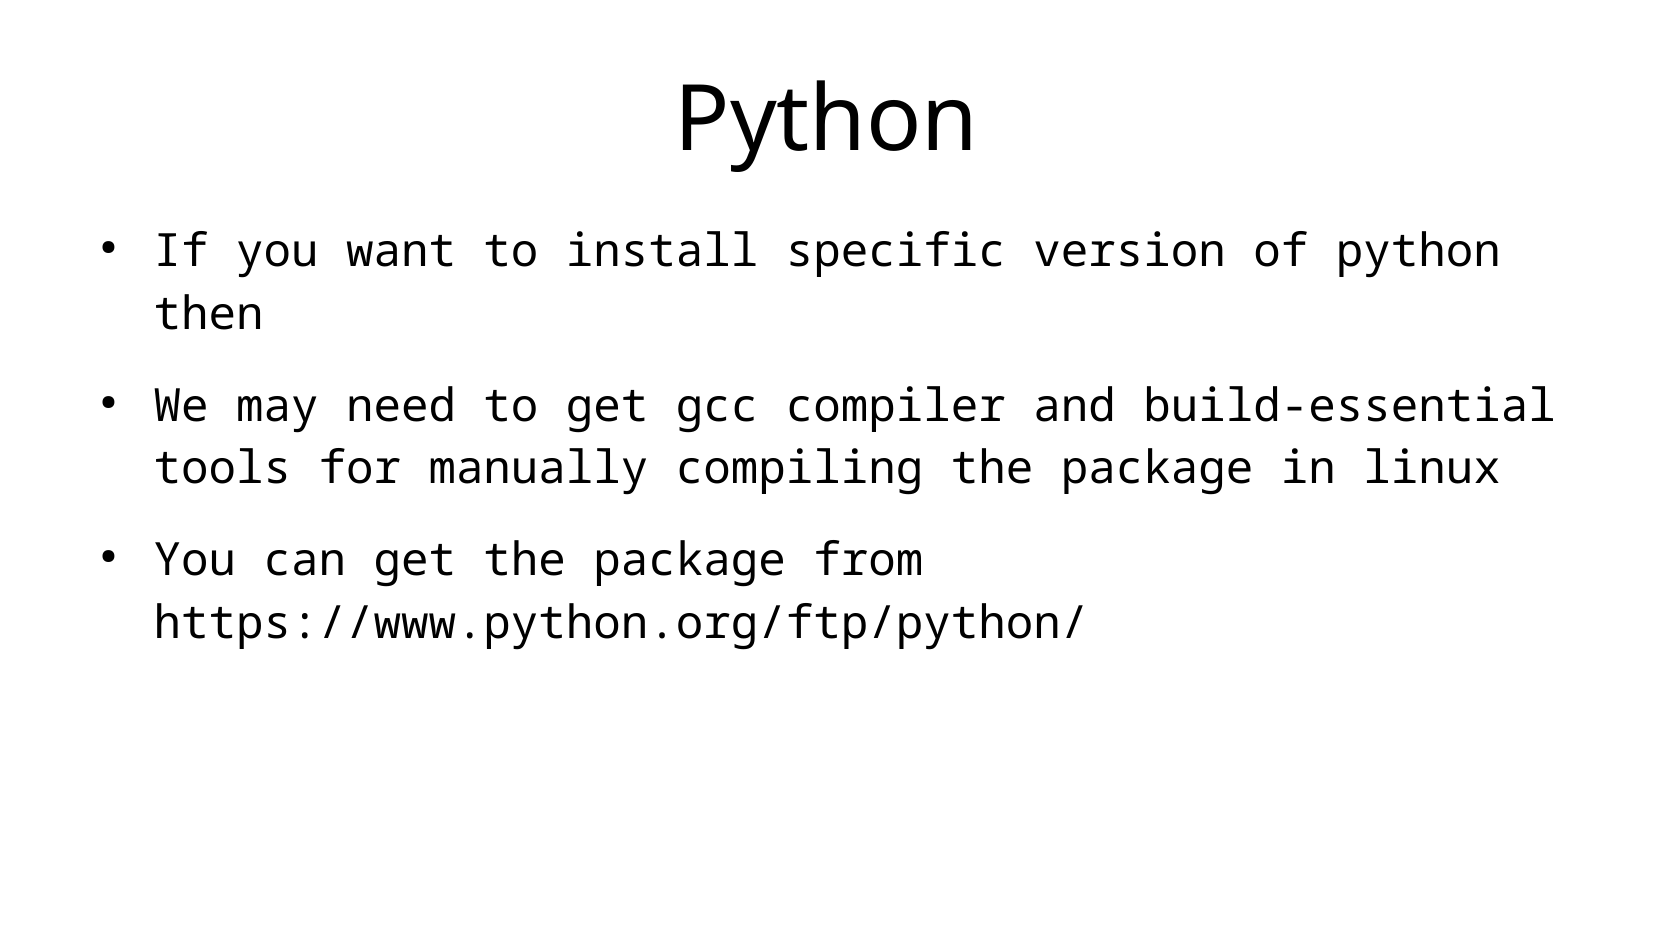

# Python
If you want to install specific version of python then
We may need to get gcc compiler and build-essential tools for manually compiling the package in linux
You can get the package from https://www.python.org/ftp/python/